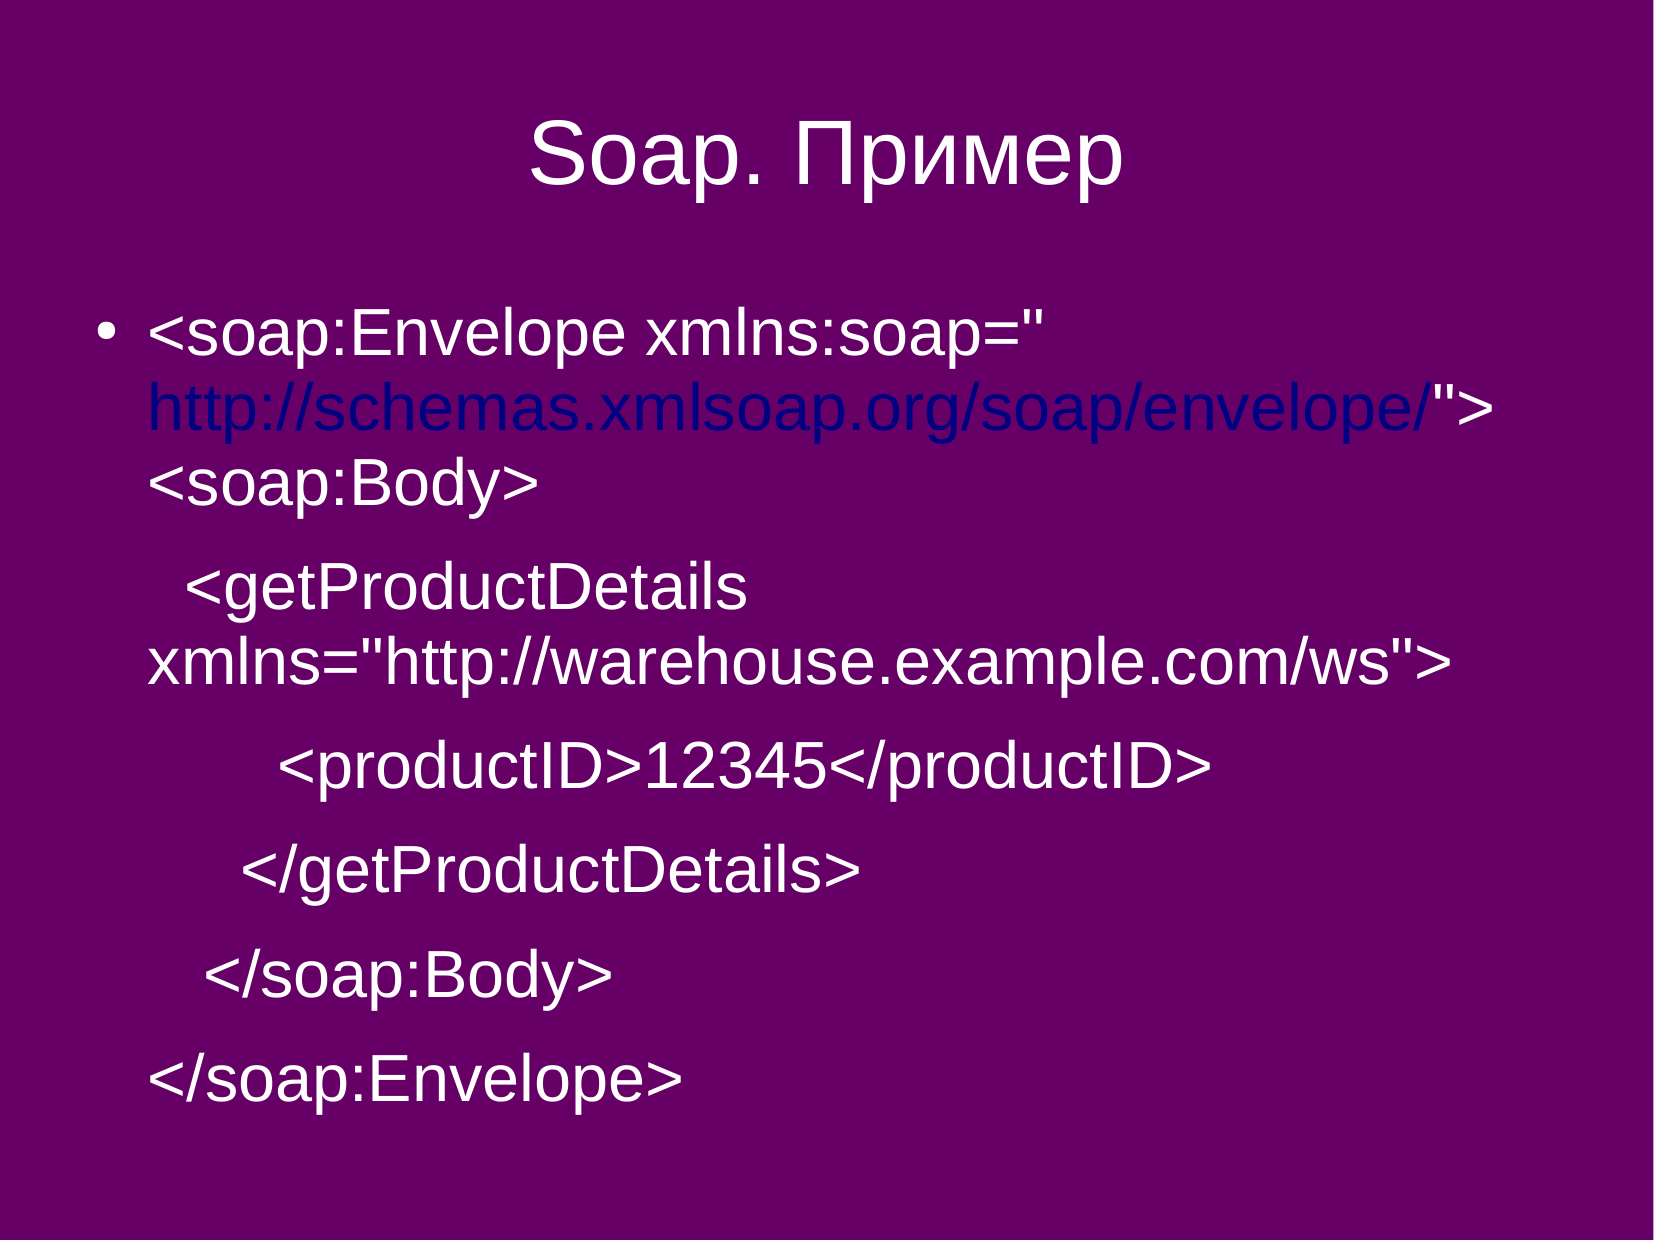

# Soap. Пример
<soap:Envelope xmlns:soap="http://schemas.xmlsoap.org/soap/envelope/">
<soap:Body>
 <getProductDetails xmlns="http://warehouse.example.com/ws">
 <productID>12345</productID>
 </getProductDetails>
 </soap:Body>
</soap:Envelope>